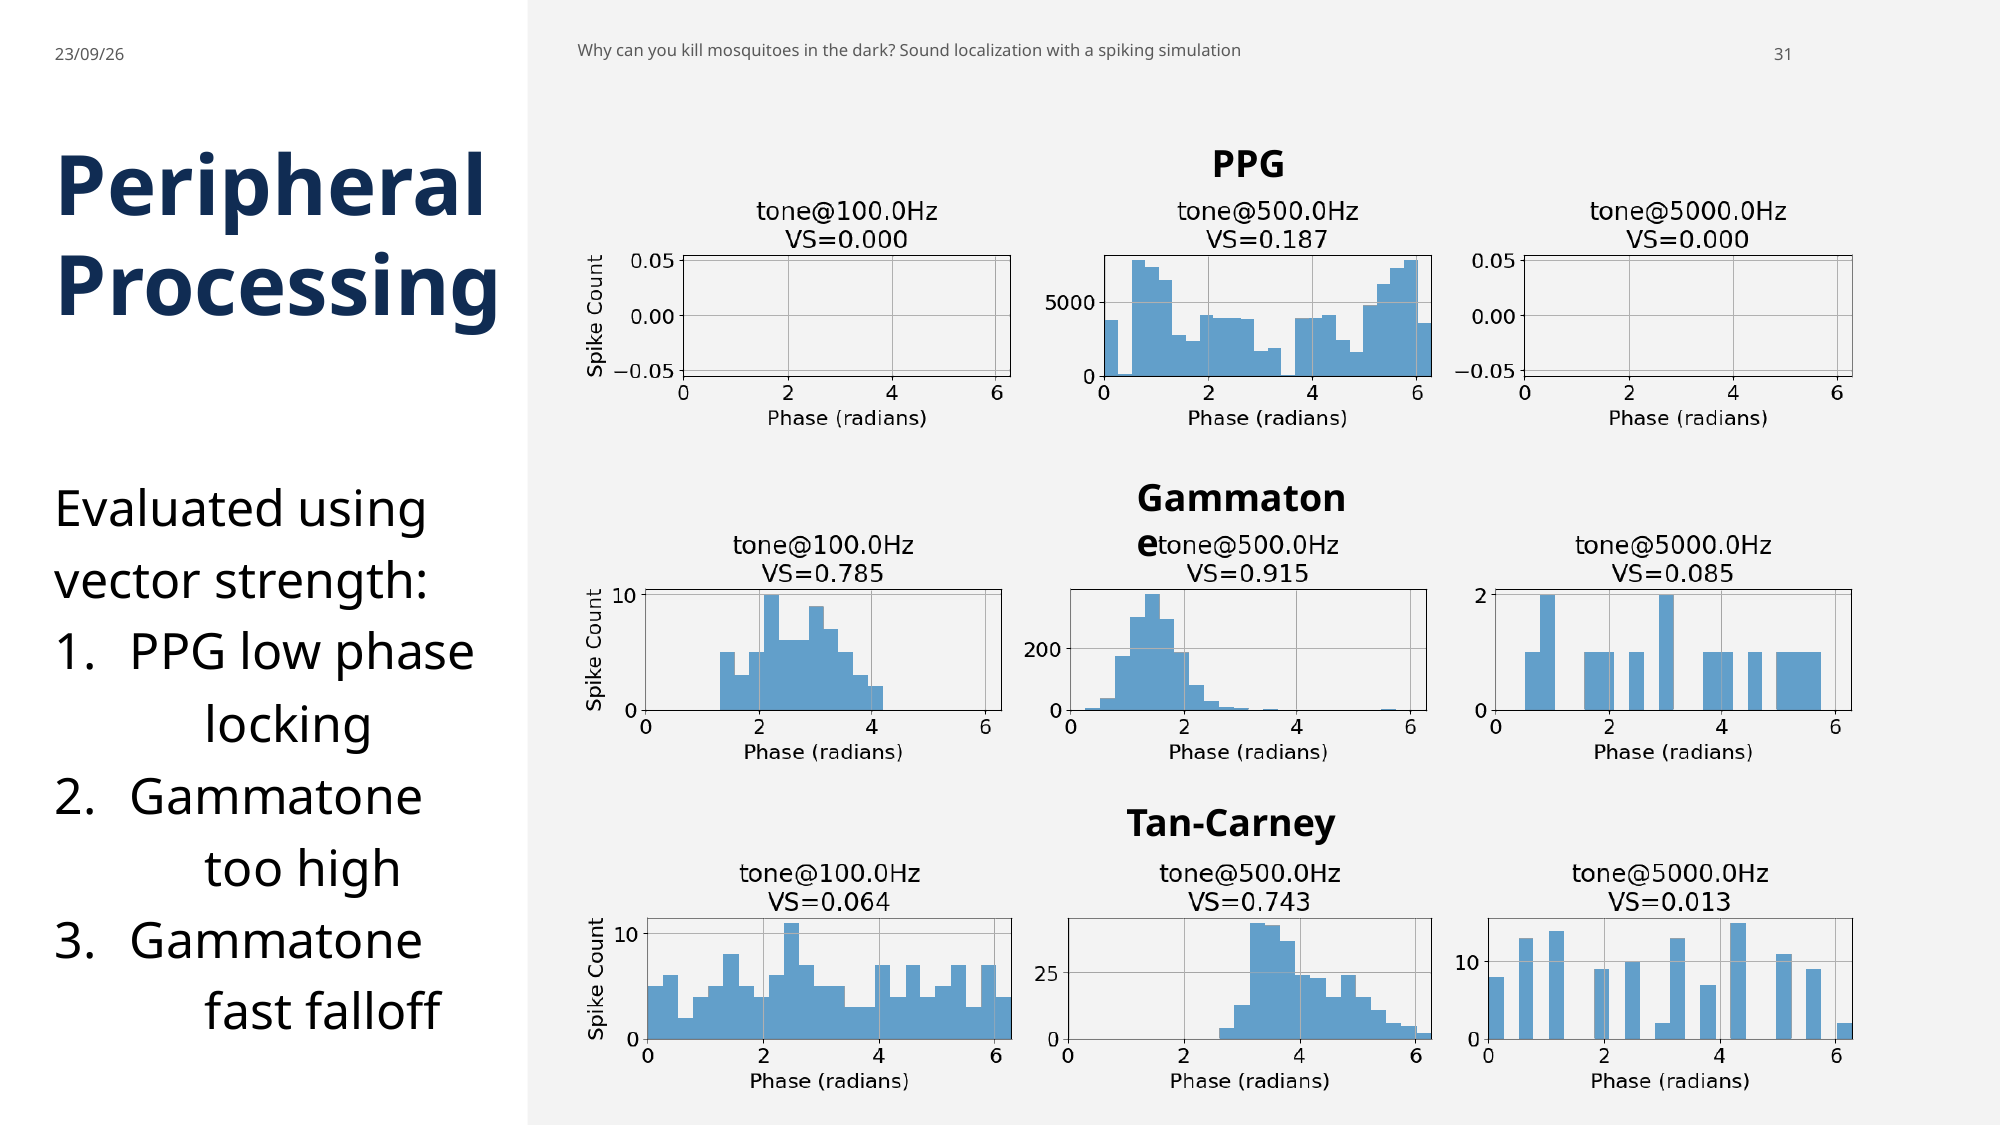

Why can you kill mosquitoes in the dark? Sound localization with a spiking simulation
# Peripheral Processing
PPG
Evaluated using vector strength:
PPG low phase locking
Gammatone too high
Gammatone fast falloff
Gammatone
Tan-Carney